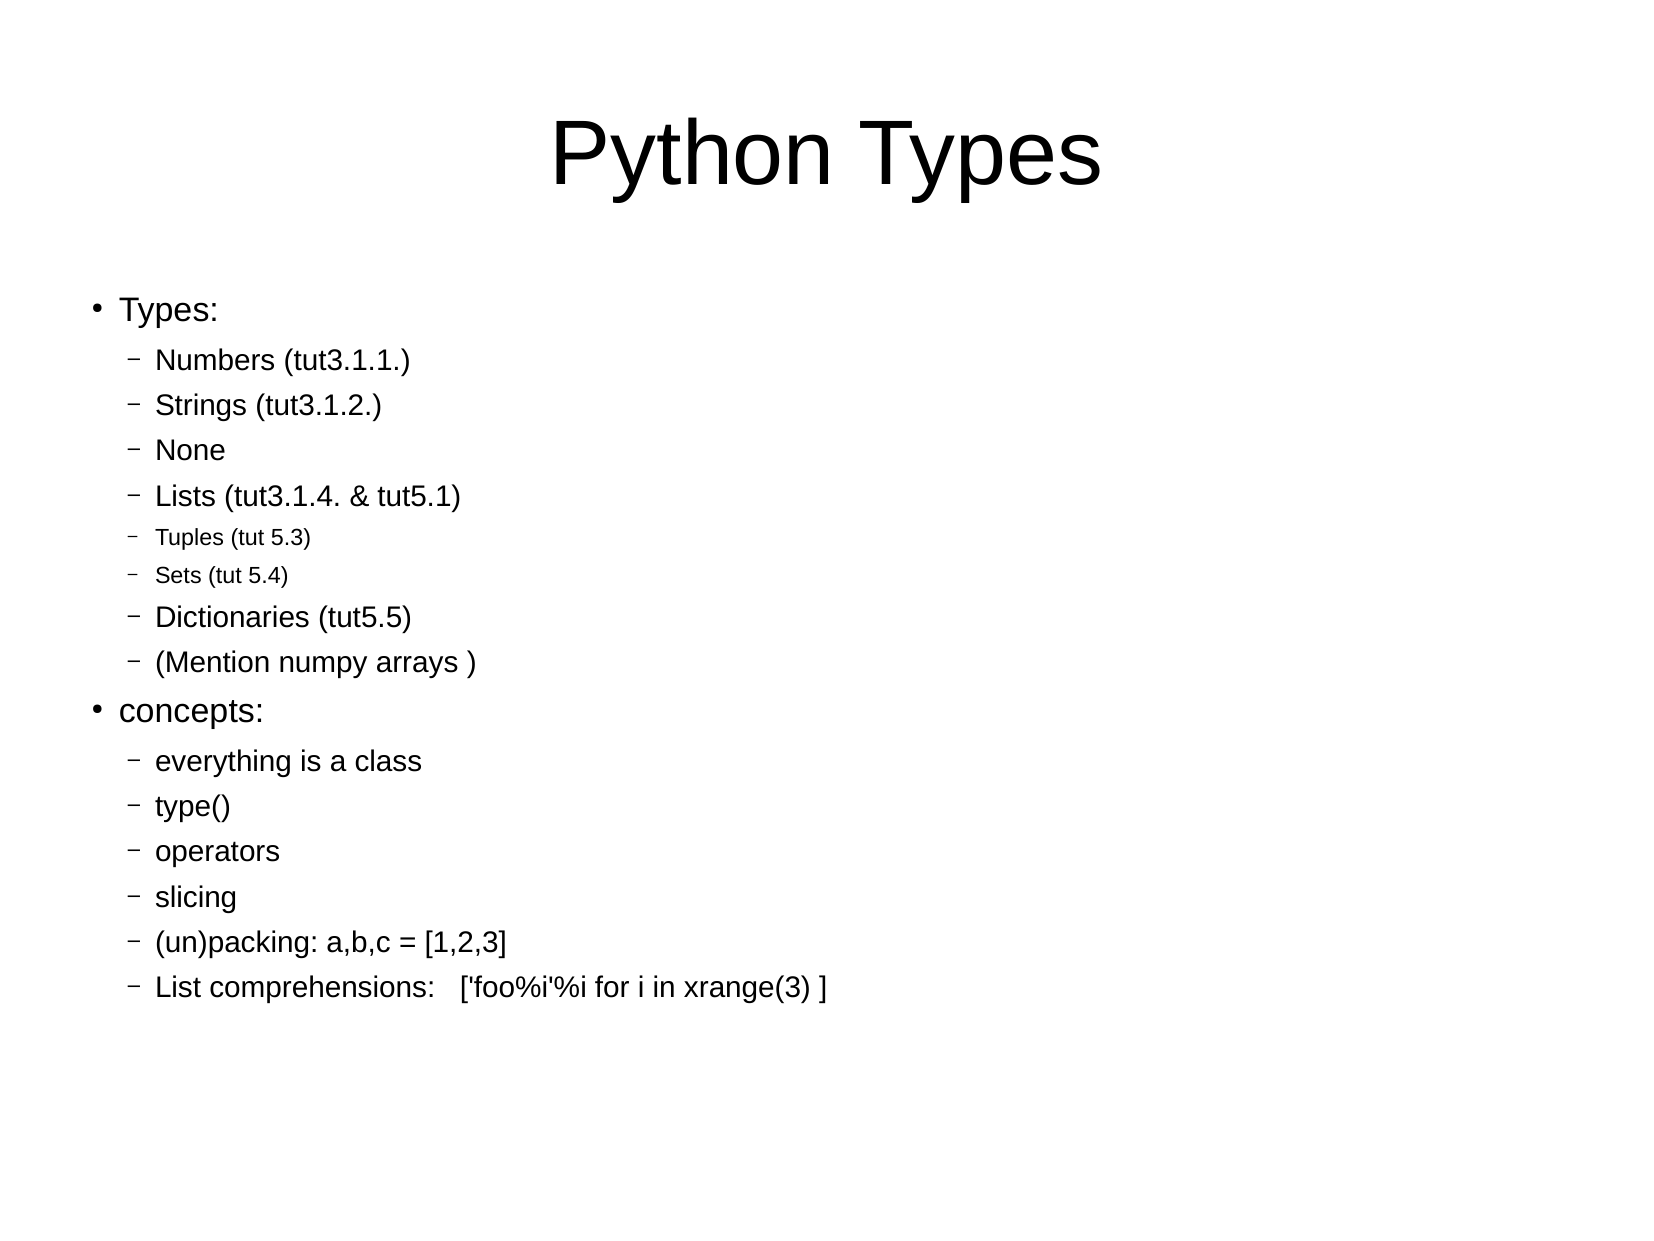

# Python Types
Types:
Numbers (tut3.1.1.)
Strings (tut3.1.2.)
None
Lists (tut3.1.4. & tut5.1)
Tuples (tut 5.3)
Sets (tut 5.4)
Dictionaries (tut5.5)
(Mention numpy arrays )
concepts:
everything is a class
type()
operators
slicing
(un)packing: a,b,c = [1,2,3]
List comprehensions: ['foo%i'%i for i in xrange(3) ]